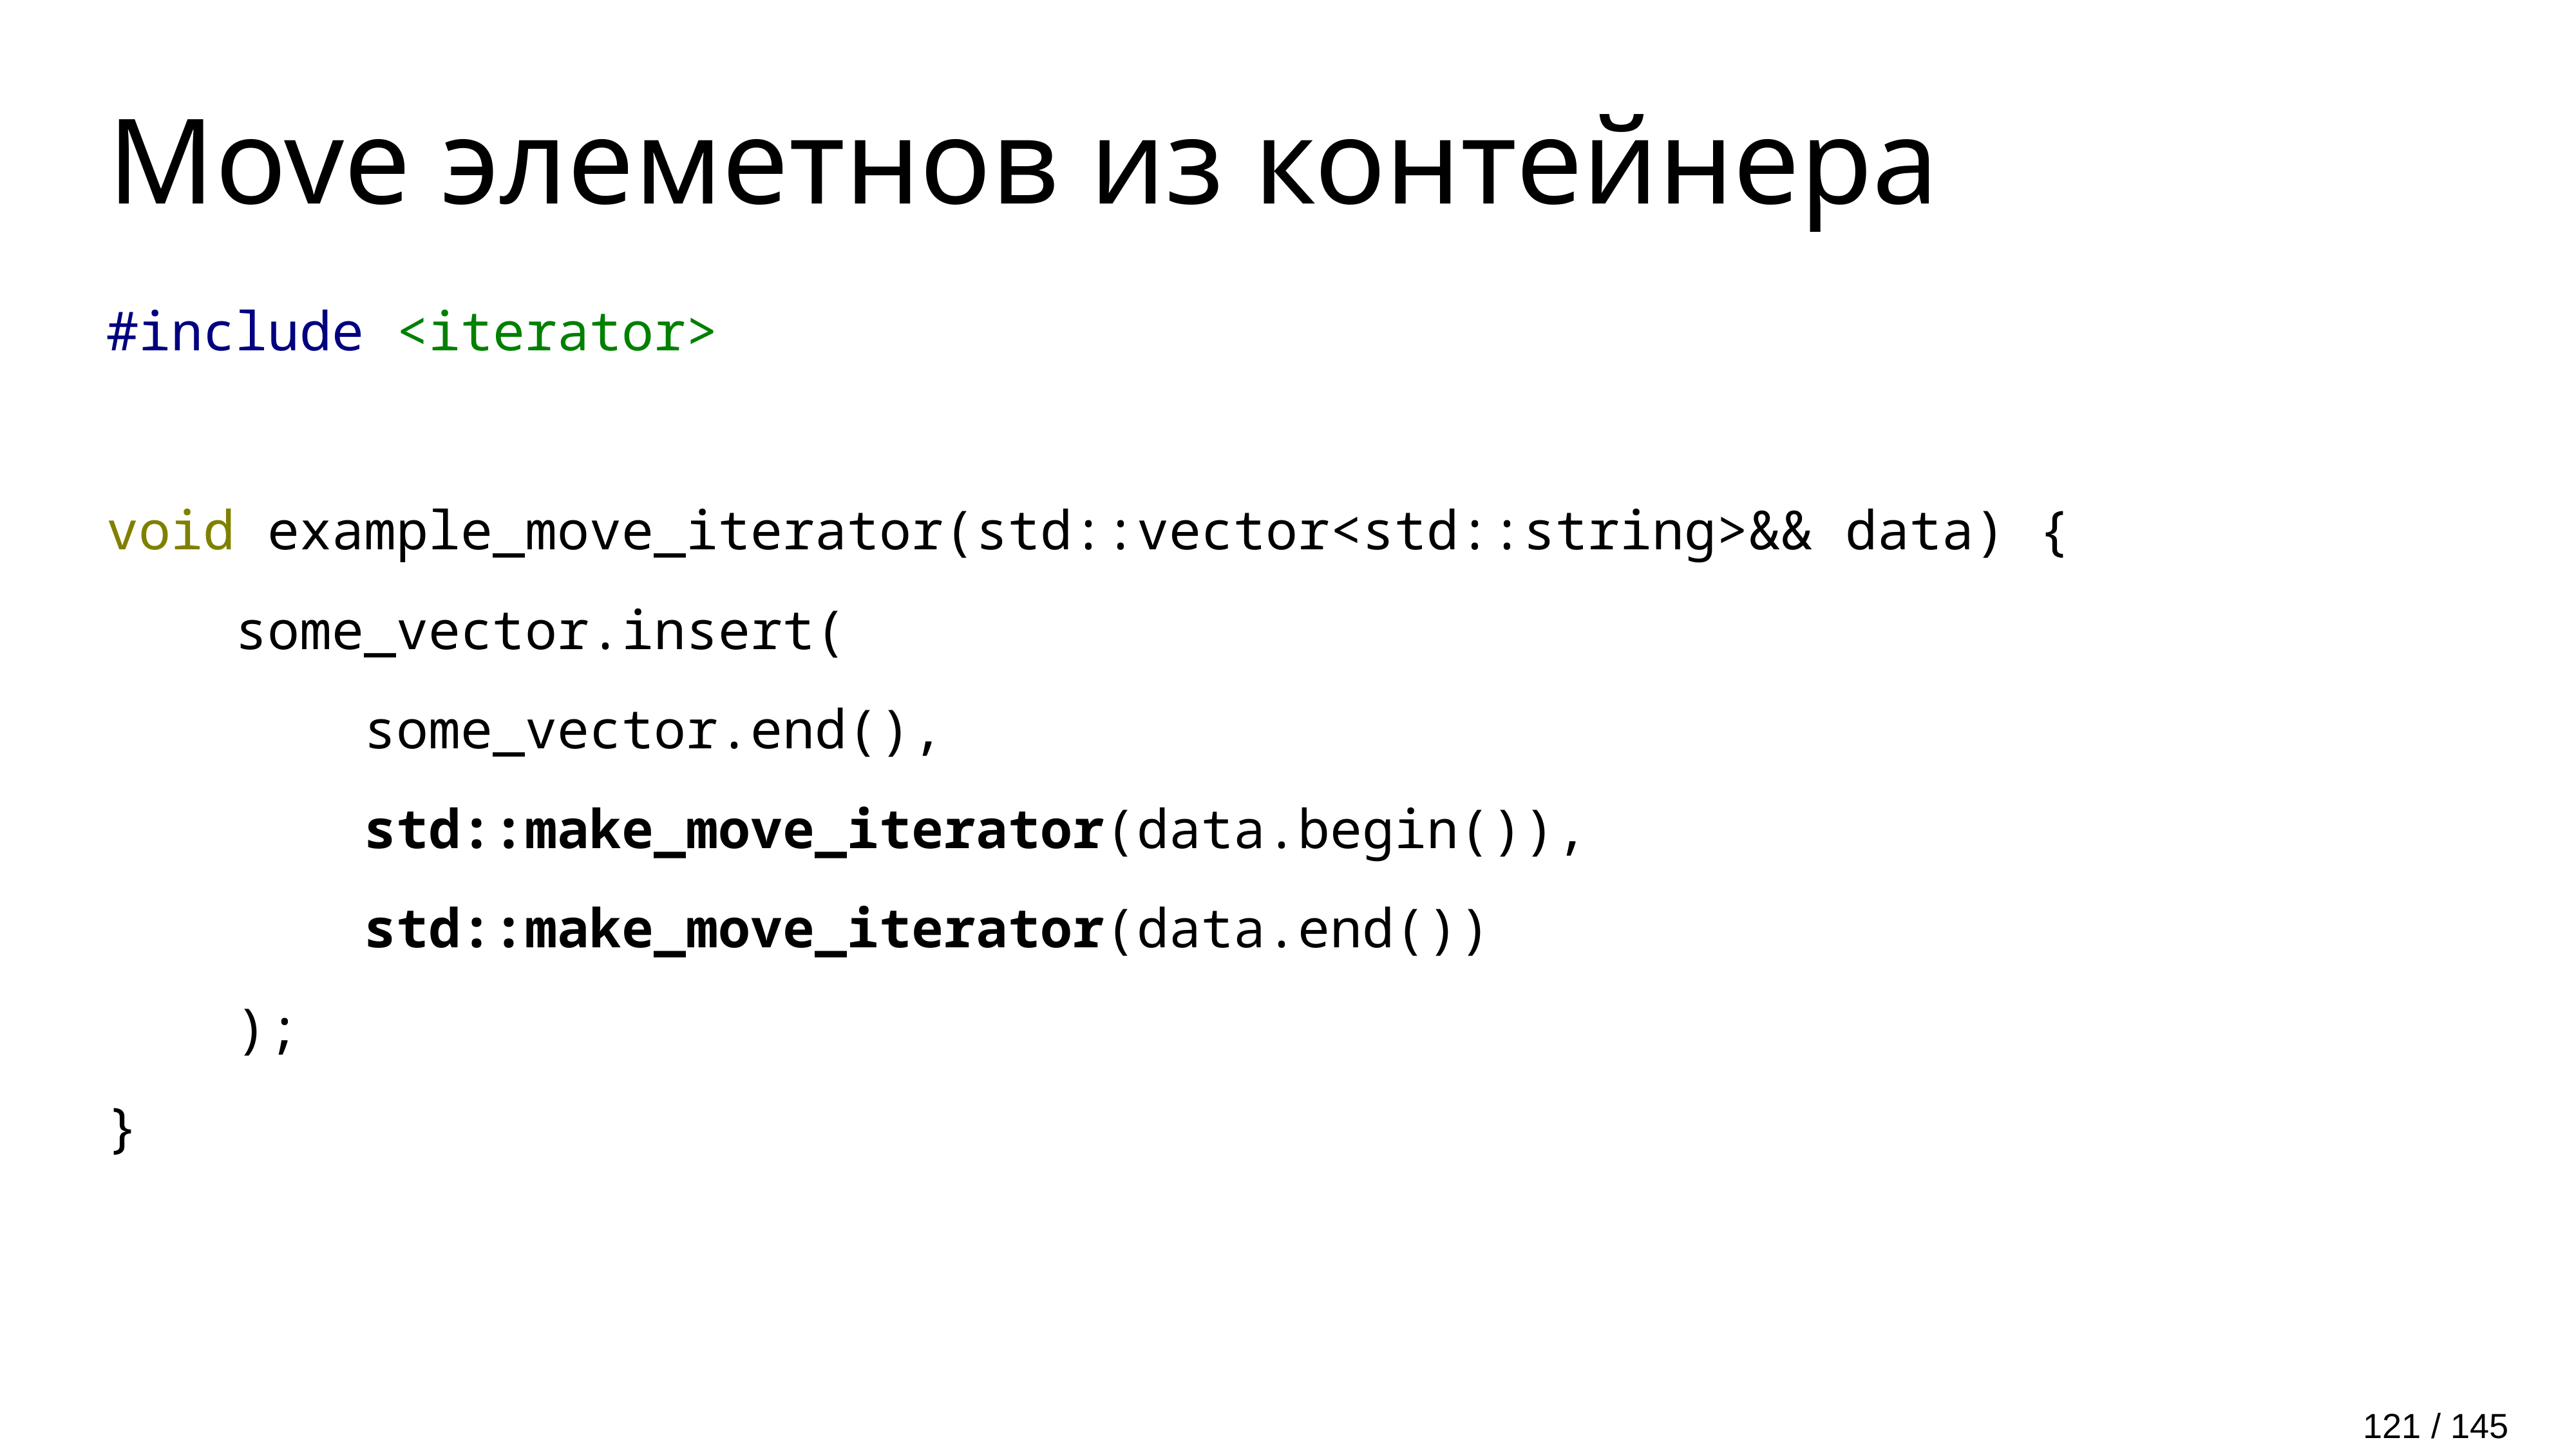

# Move элеметнов из контейнера
#include <iterator>
void example_move_iterator(std::vector<std::string>&& data) {
 some_vector.insert(
 some_vector.end(),
 std::make_move_iterator(data.begin()),
 std::make_move_iterator(data.end())
 );
}